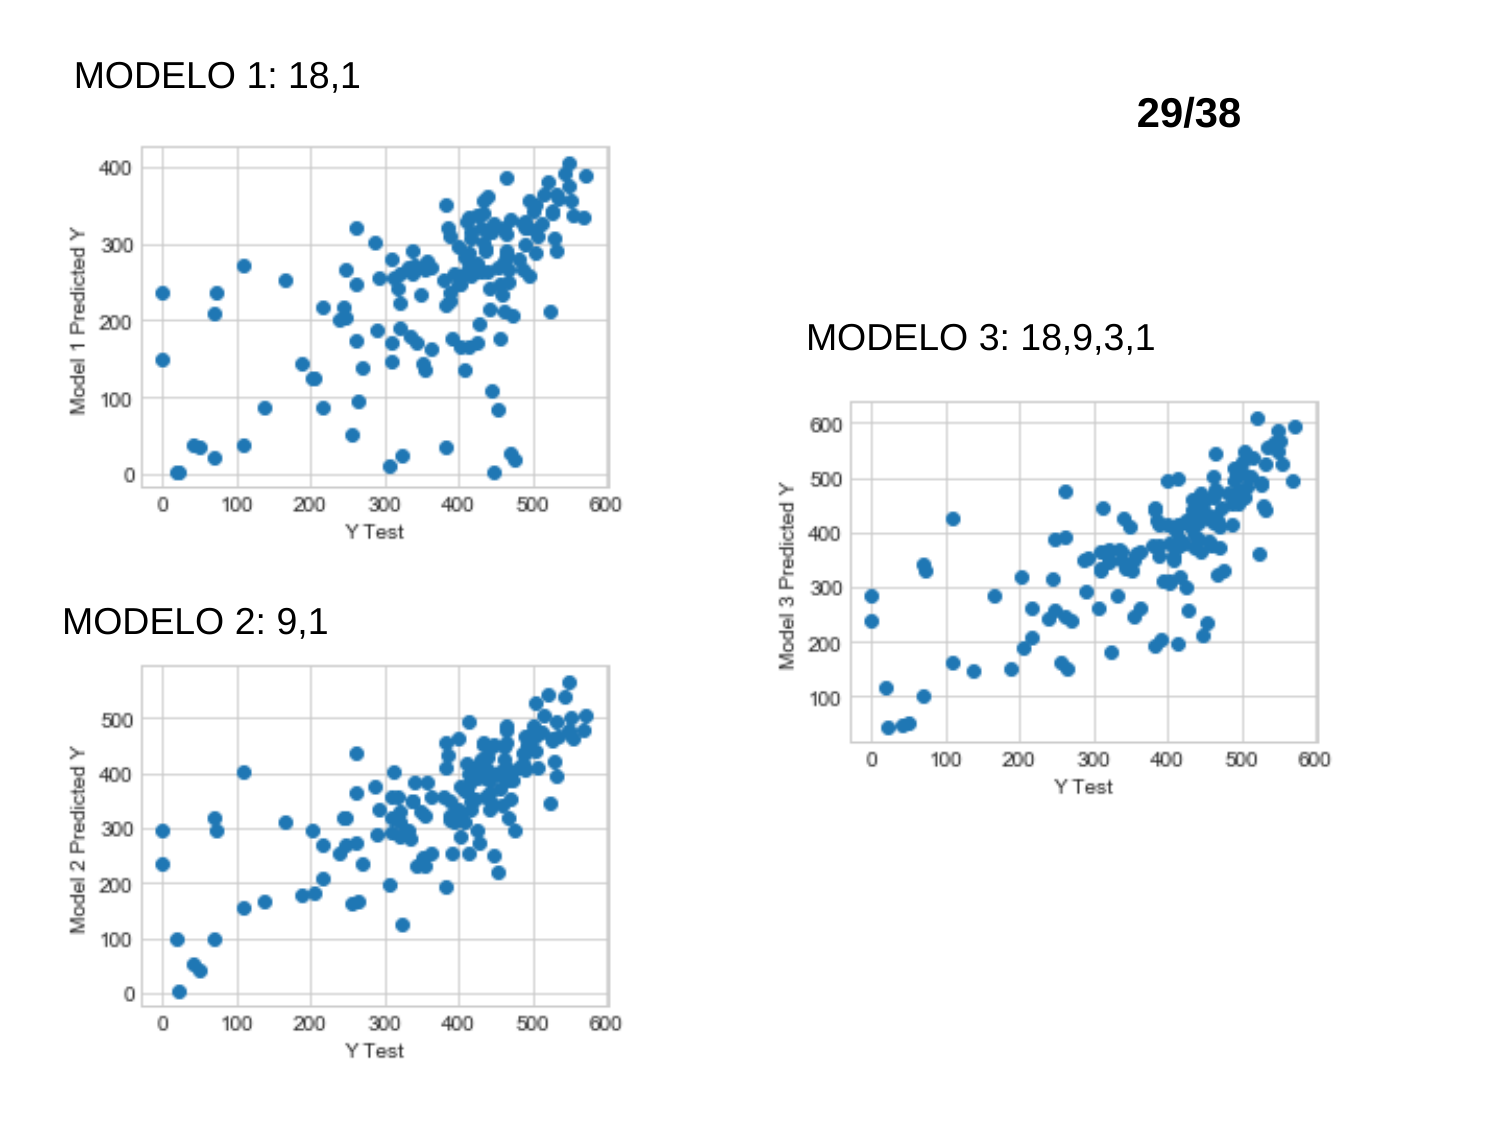

MODELO 1: 18,1
29/38
MODELO 3: 18,9,3,1
MODELO 2: 9,1